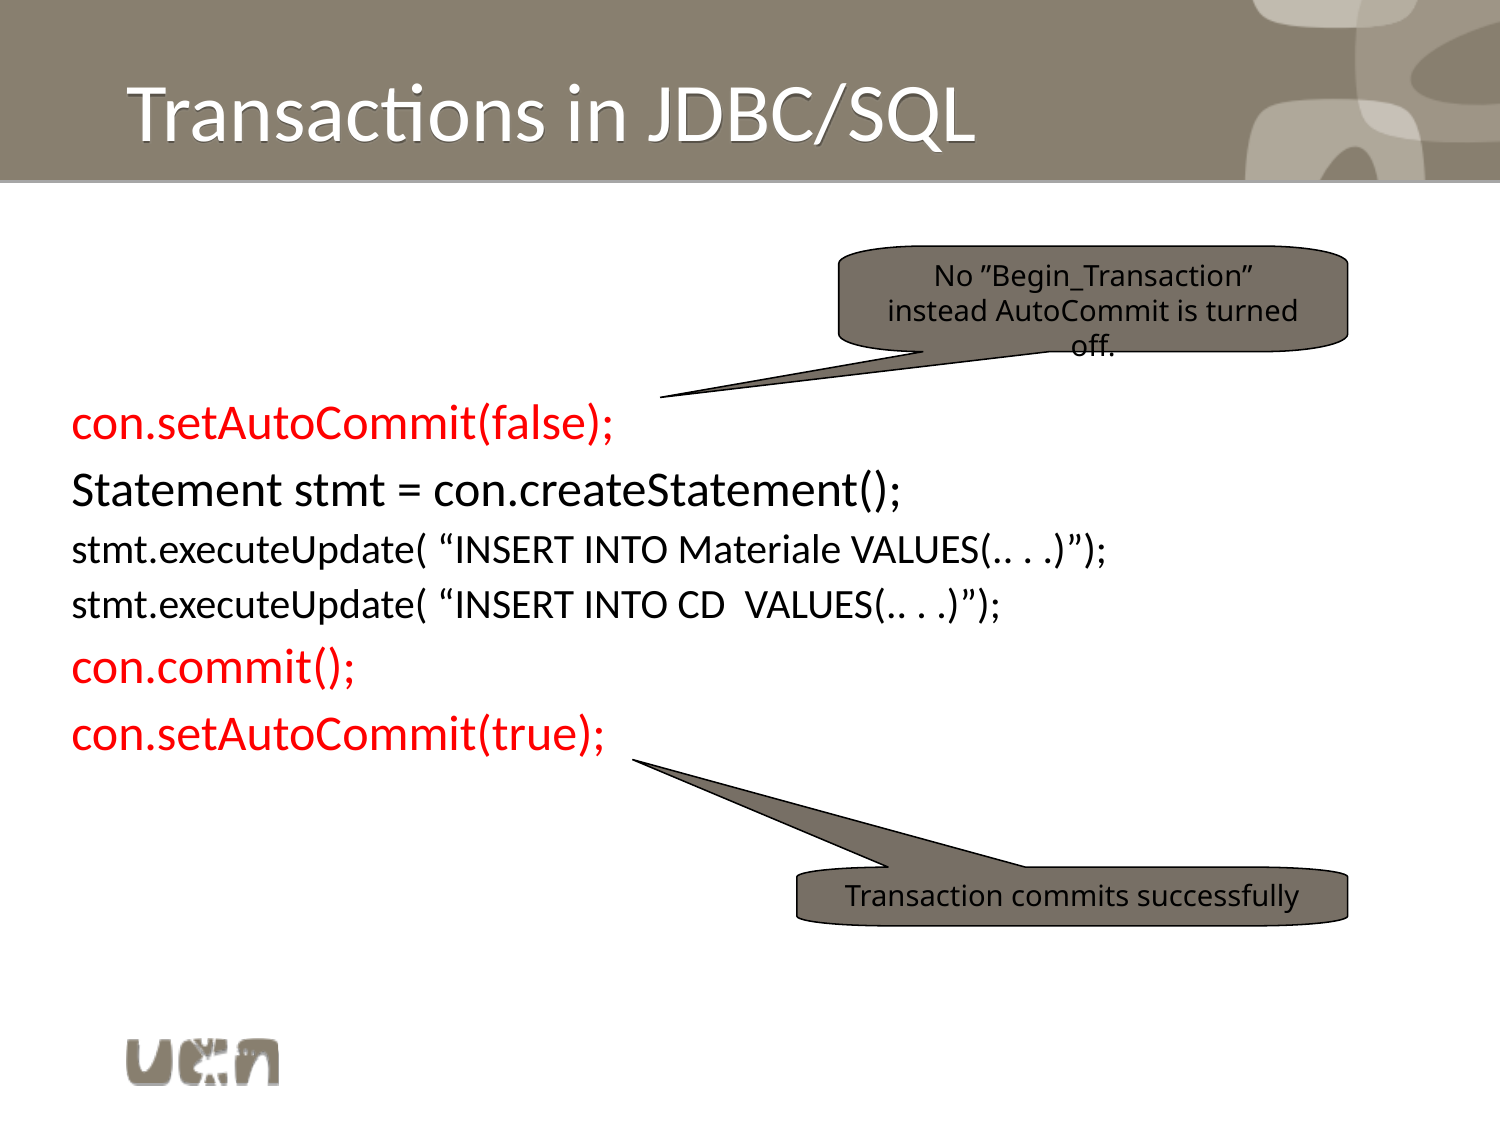

# Transactions in JDBC/SQL
No ”Begin_Transaction”
instead AutoCommit is turned off.
con.setAutoCommit(false);
Statement stmt = con.createStatement();
stmt.executeUpdate( “INSERT INTO Materiale VALUES(.. . .)”);
stmt.executeUpdate( “INSERT INTO CD VALUES(.. . .)”);
con.commit();
con.setAutoCommit(true);
Transaction commits successfully